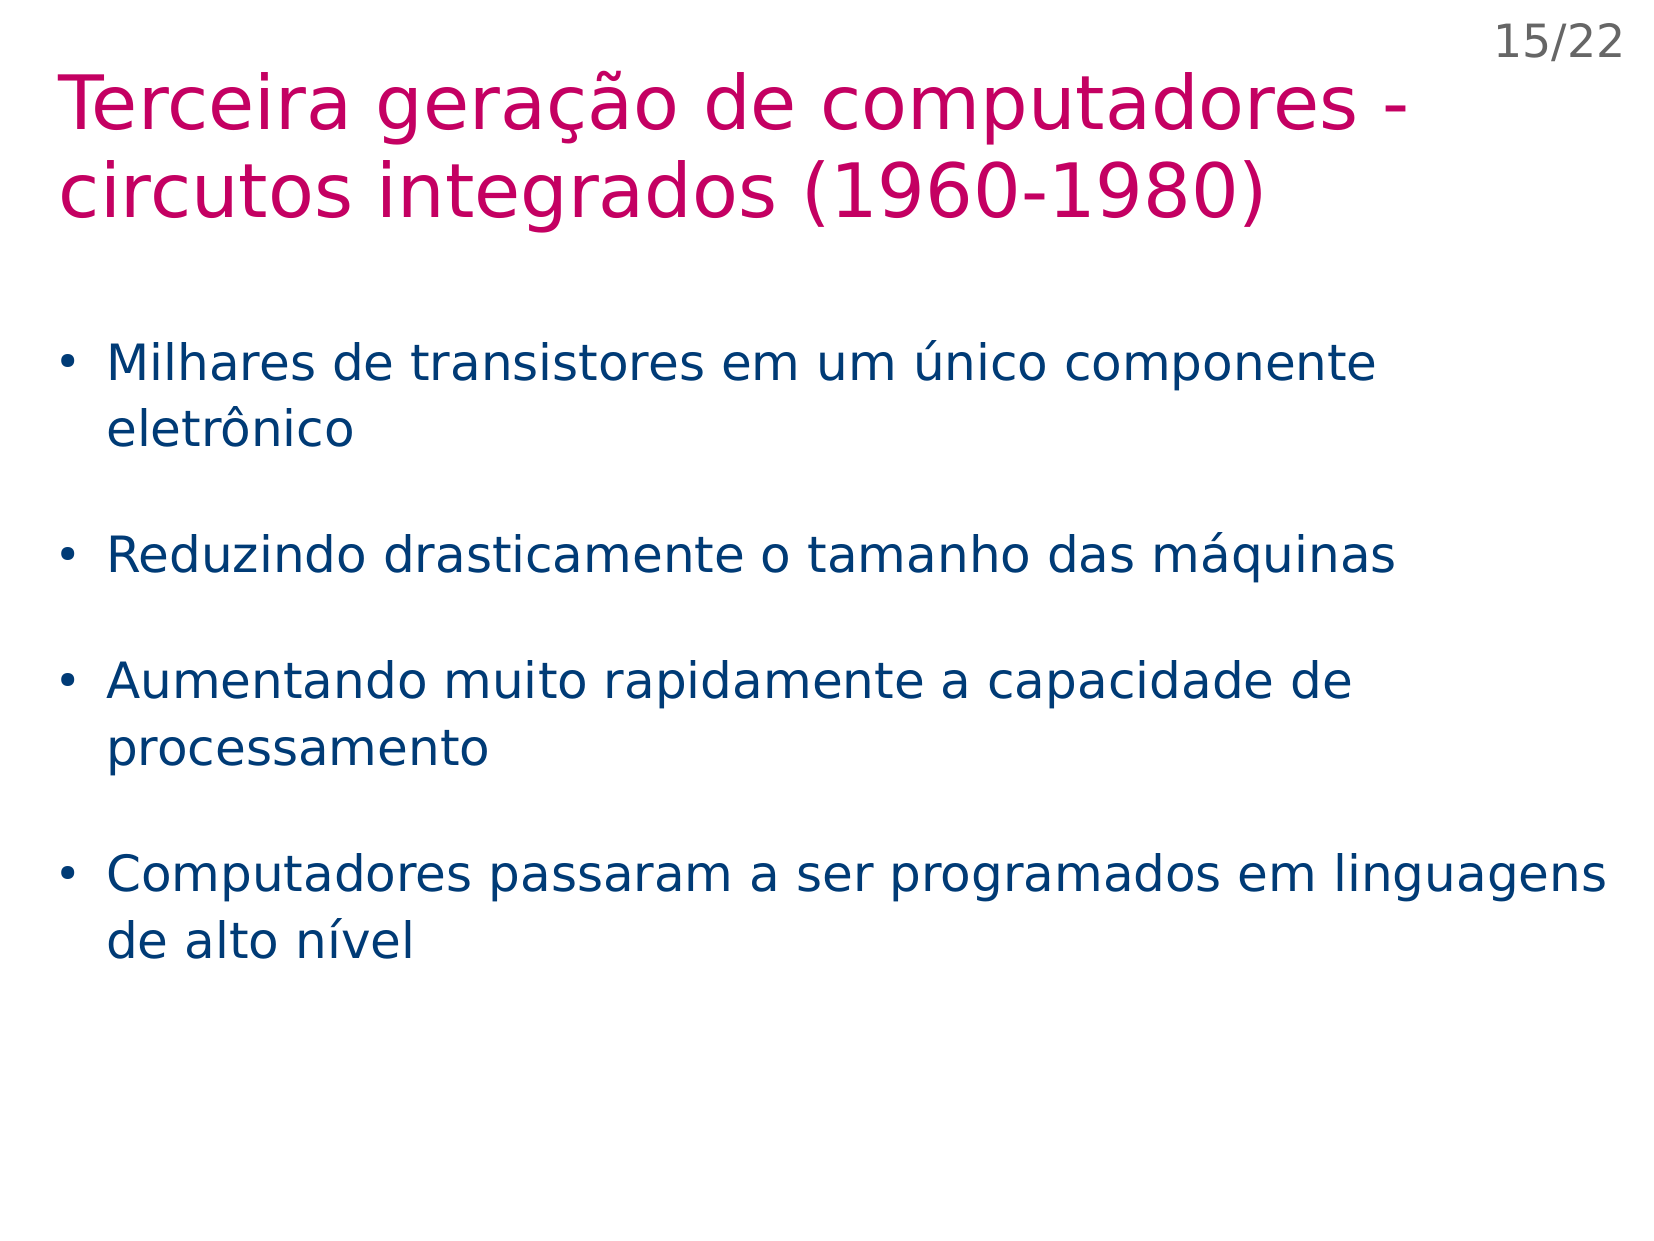

15
# Terceira geração de computadores - circutos integrados (1960-1980)
Milhares de transistores em um único componente eletrônico
Reduzindo drasticamente o tamanho das máquinas
Aumentando muito rapidamente a capacidade de processamento
Computadores passaram a ser programados em linguagens de alto nível